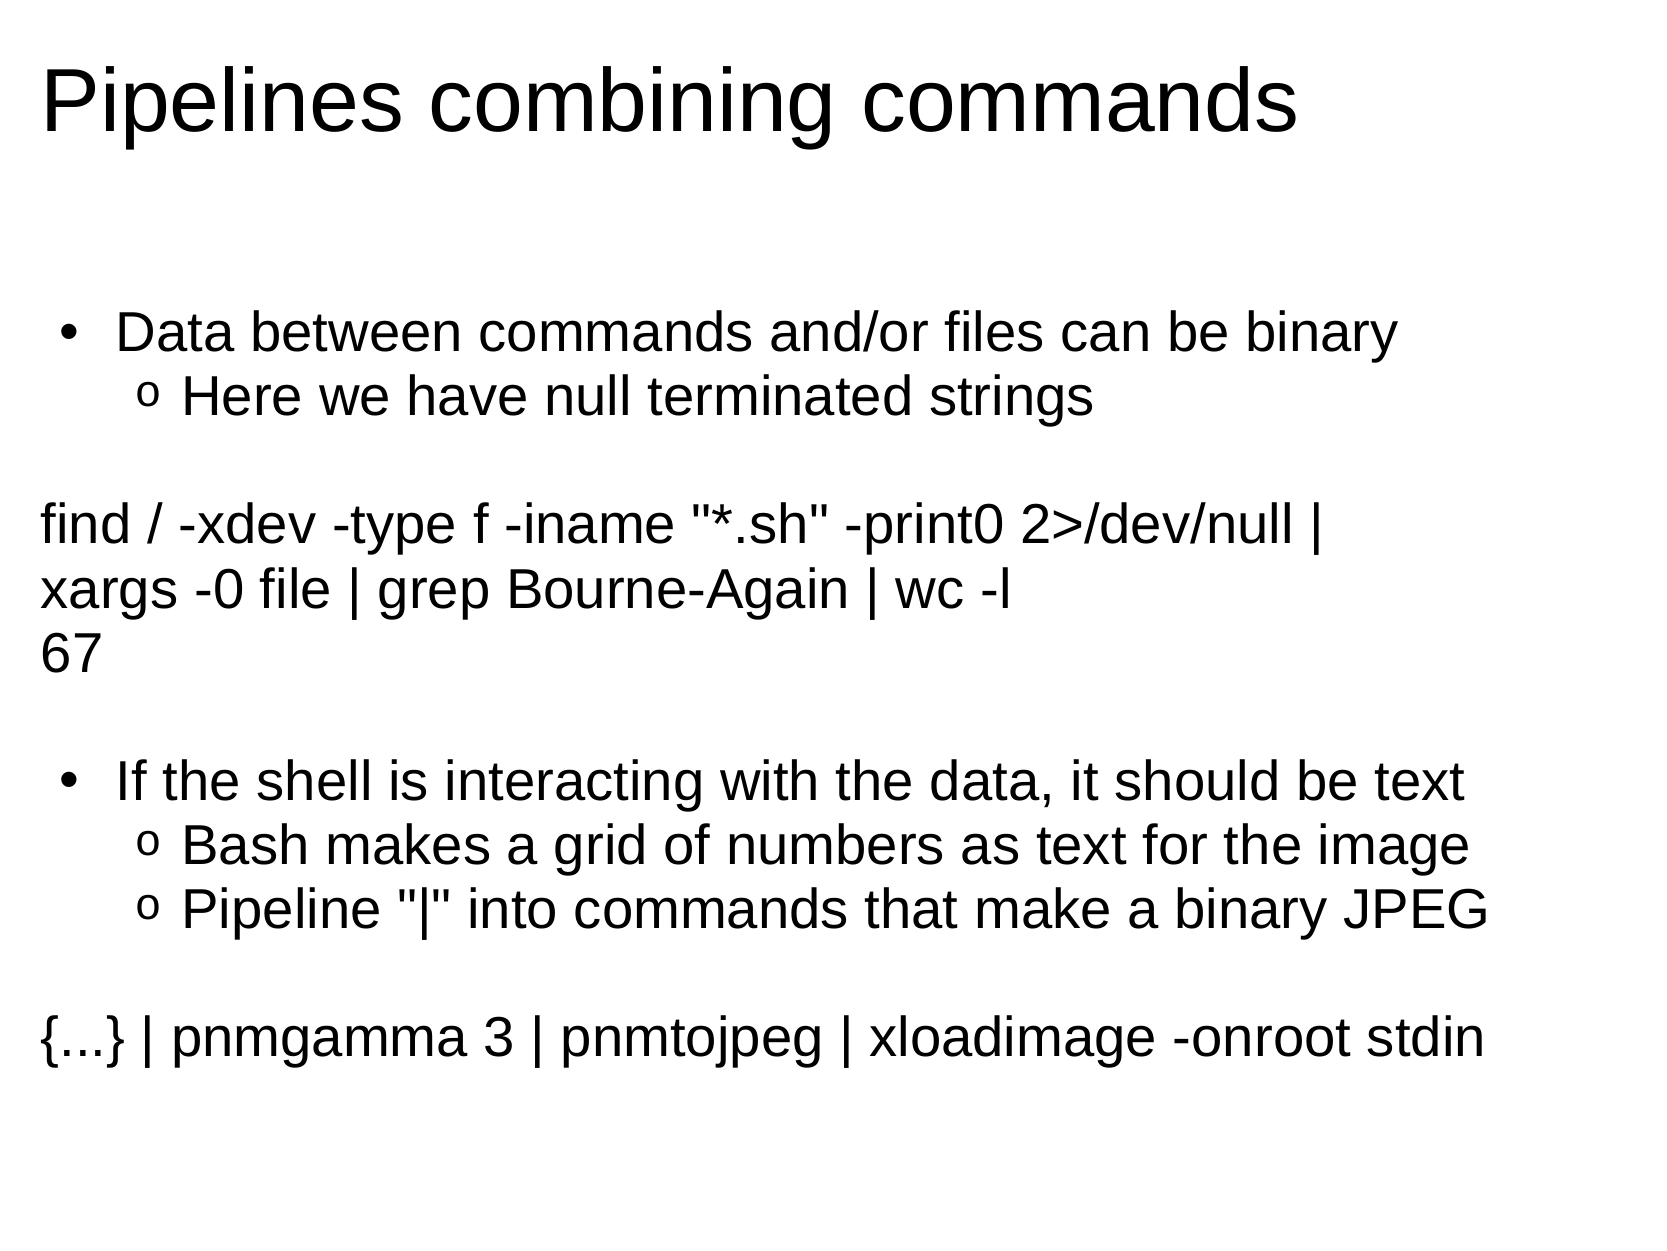

# Pipelines combining commands
Data between commands and/or files can be binary
Here we have null terminated strings
find / -xdev -type f -iname "*.sh" -print0 2>/dev/null |
xargs -0 file | grep Bourne-Again | wc -l
67
If the shell is interacting with the data, it should be text
Bash makes a grid of numbers as text for the image
Pipeline "|" into commands that make a binary JPEG
{...} | pnmgamma 3 | pnmtojpeg | xloadimage -onroot stdin